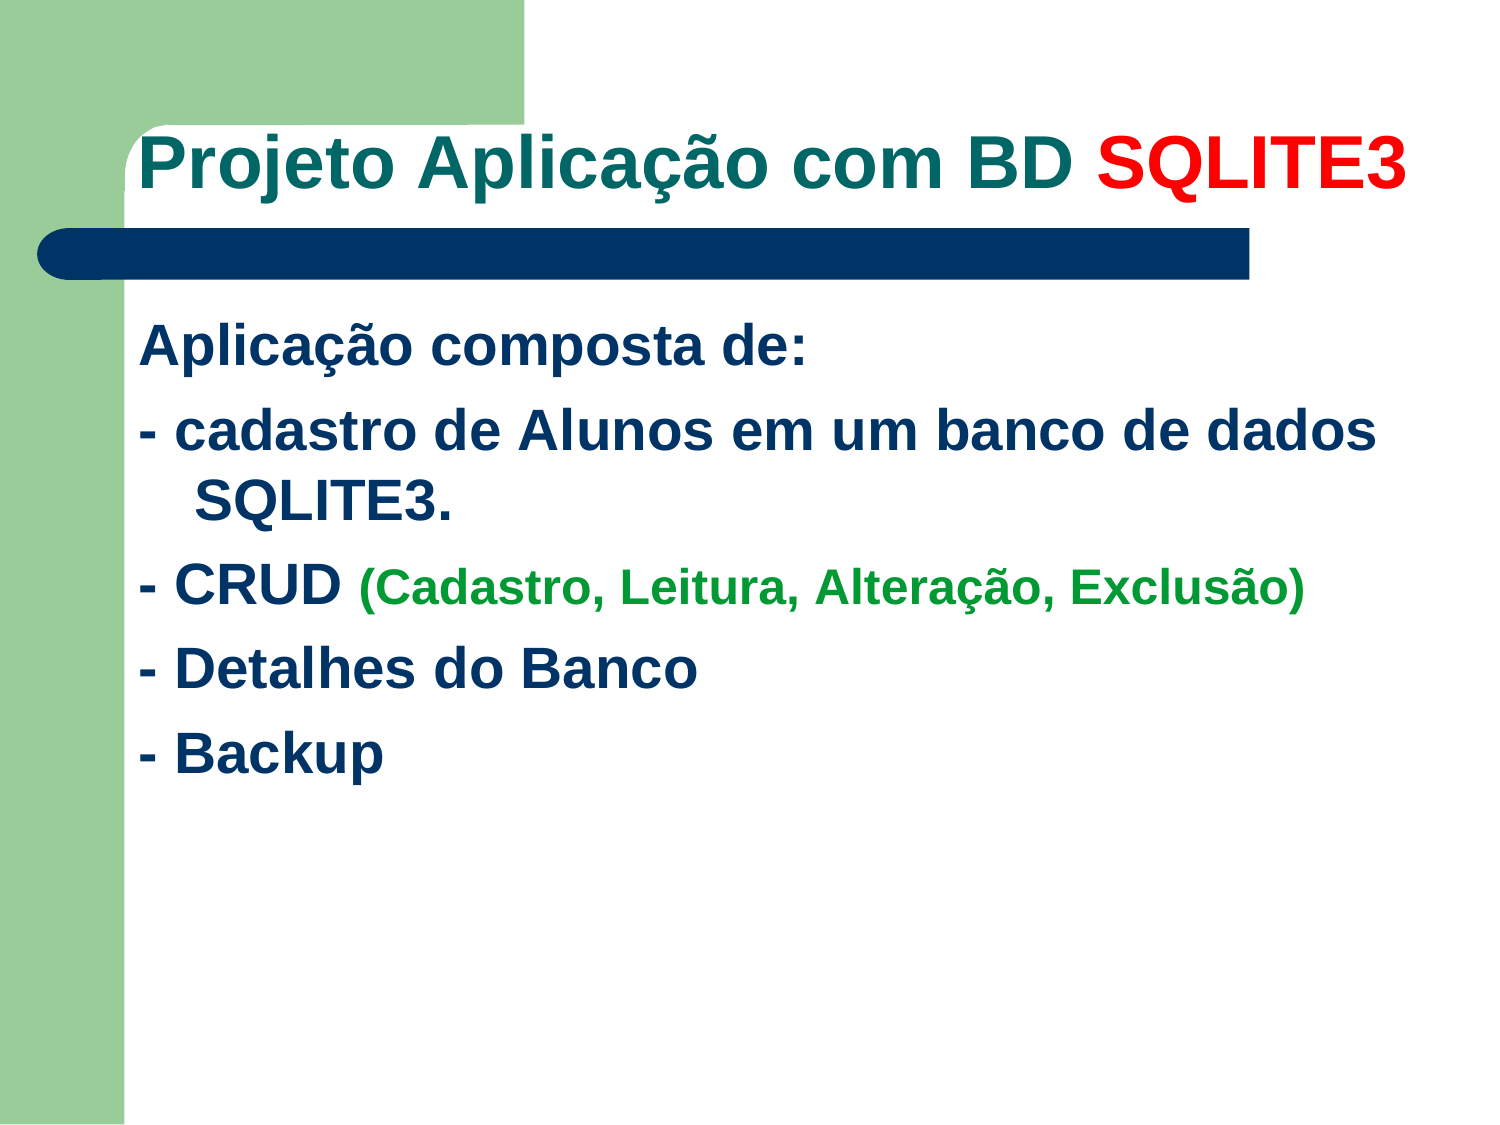

# Projeto Aplicação com BD SQLITE3
Aplicação composta de:
- cadastro de Alunos em um banco de dados SQLITE3.
- CRUD (Cadastro, Leitura, Alteração, Exclusão)
- Detalhes do Banco
- Backup